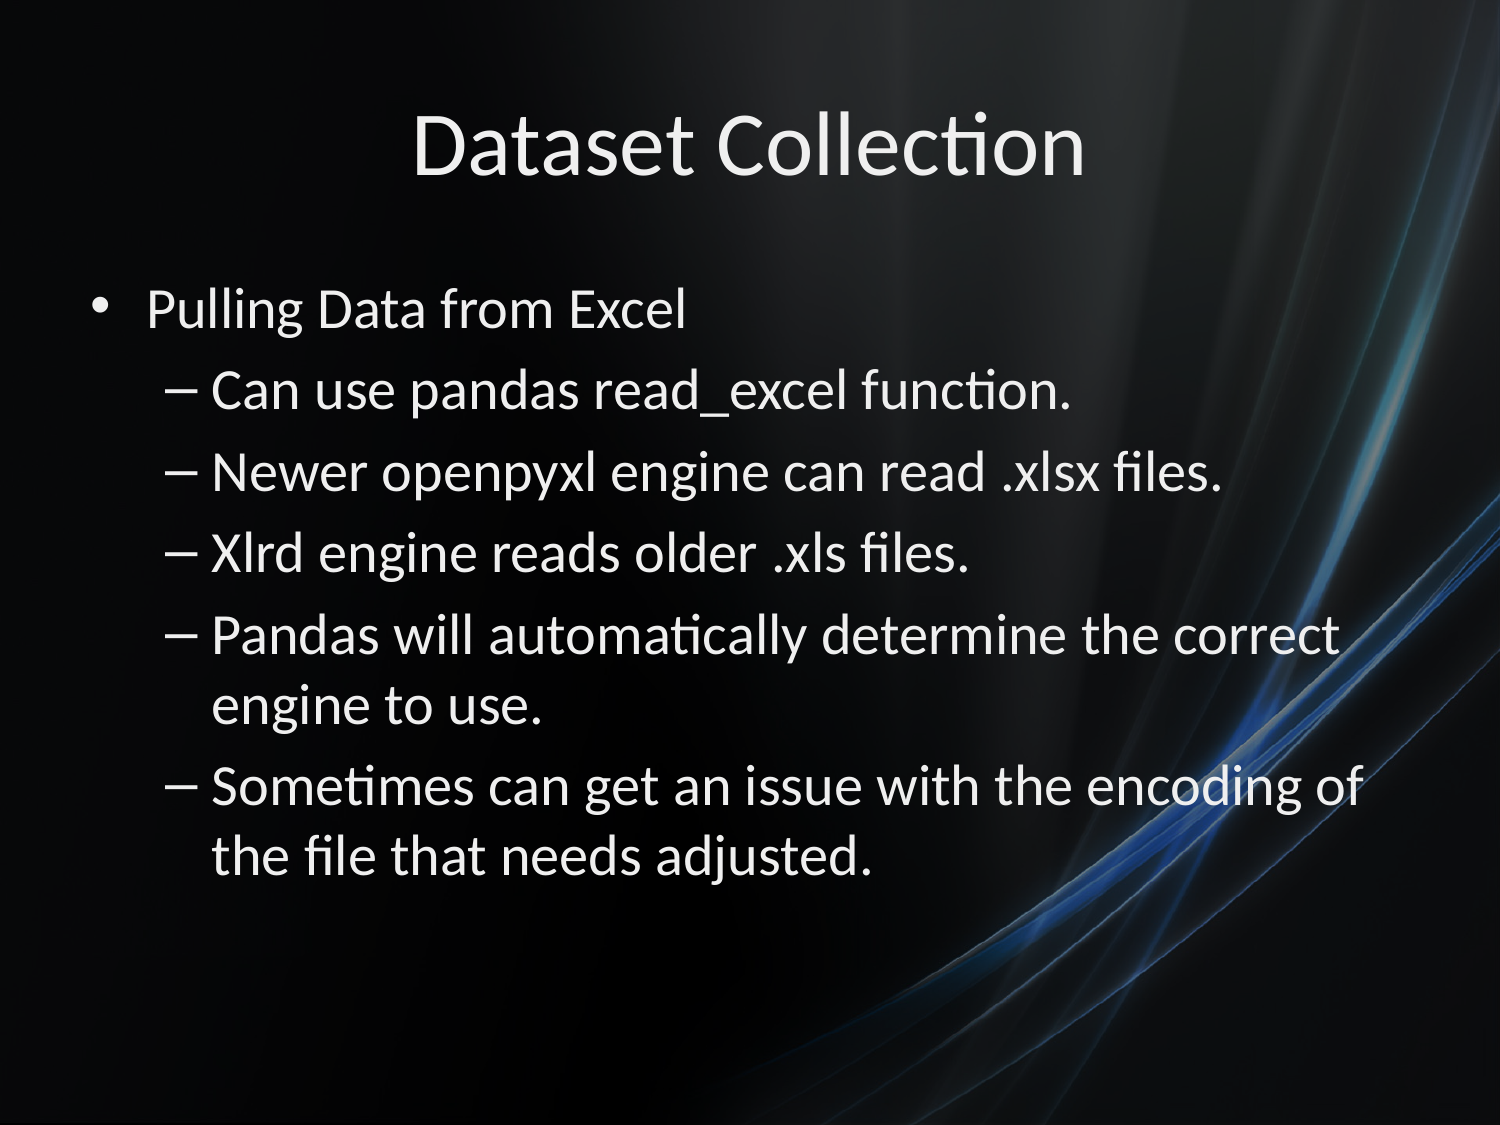

# Dataset Collection
Pulling Data from Excel
Can use pandas read_excel function.
Newer openpyxl engine can read .xlsx files.
Xlrd engine reads older .xls files.
Pandas will automatically determine the correct engine to use.
Sometimes can get an issue with the encoding of the file that needs adjusted.